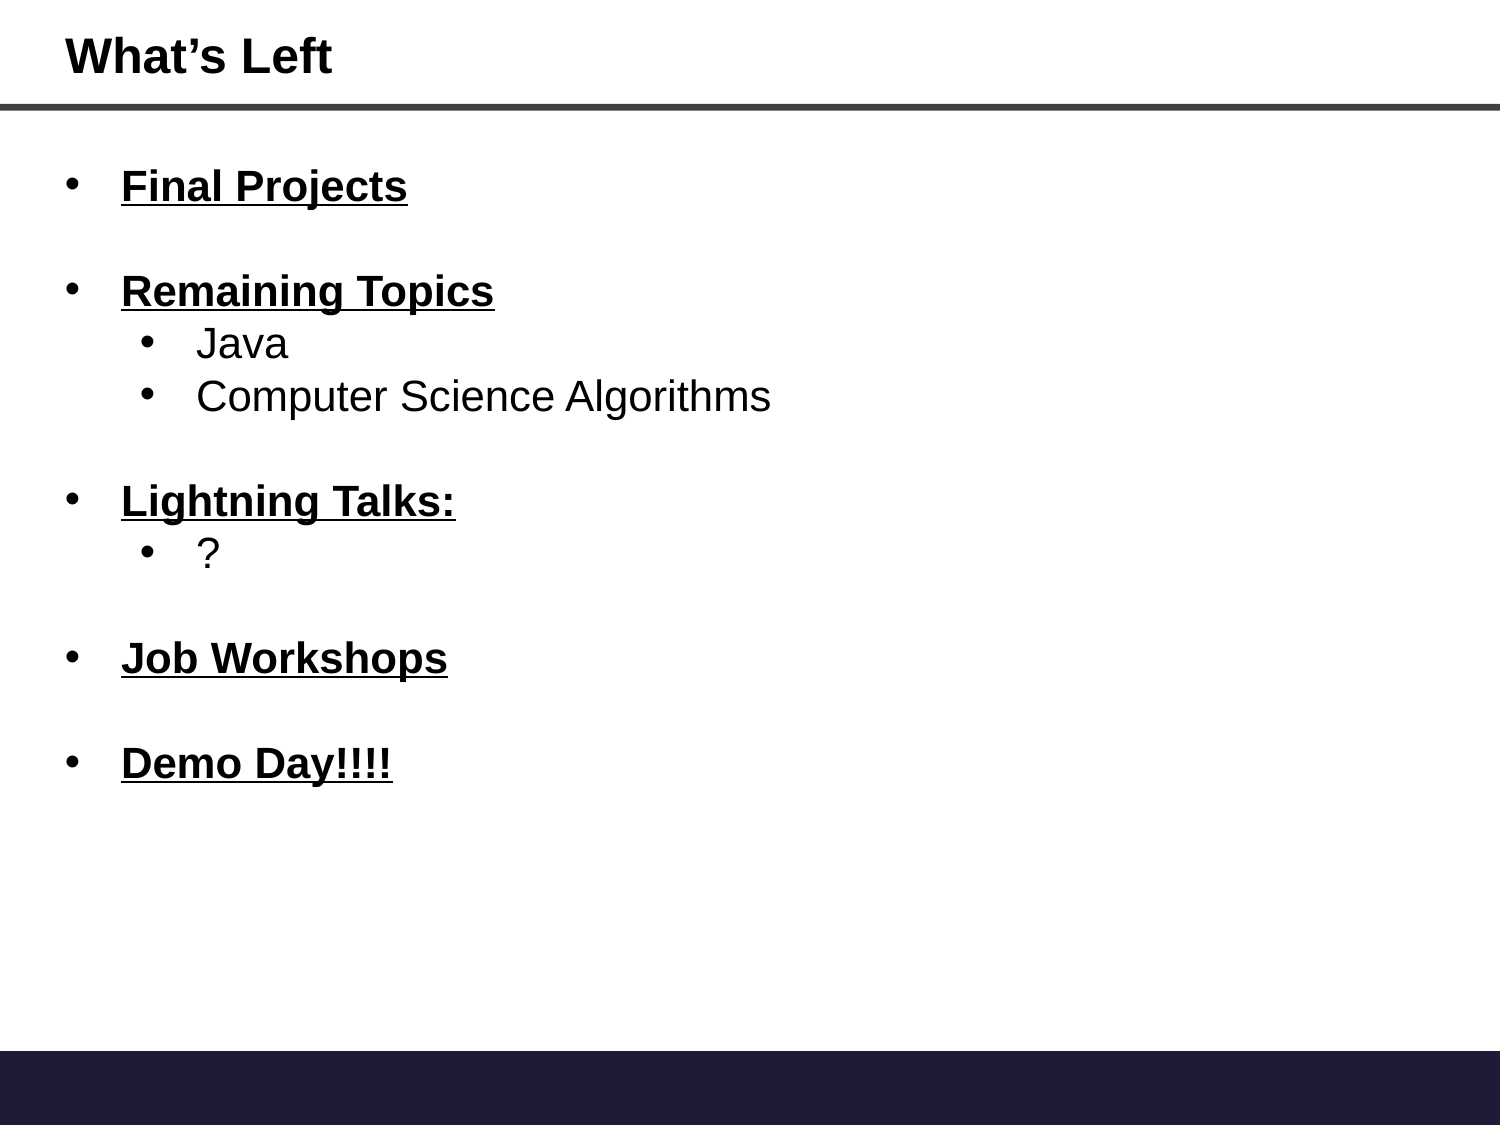

# What’s Left
Final Projects
Remaining Topics
Java
Computer Science Algorithms
Lightning Talks:
?
Job Workshops
Demo Day!!!!